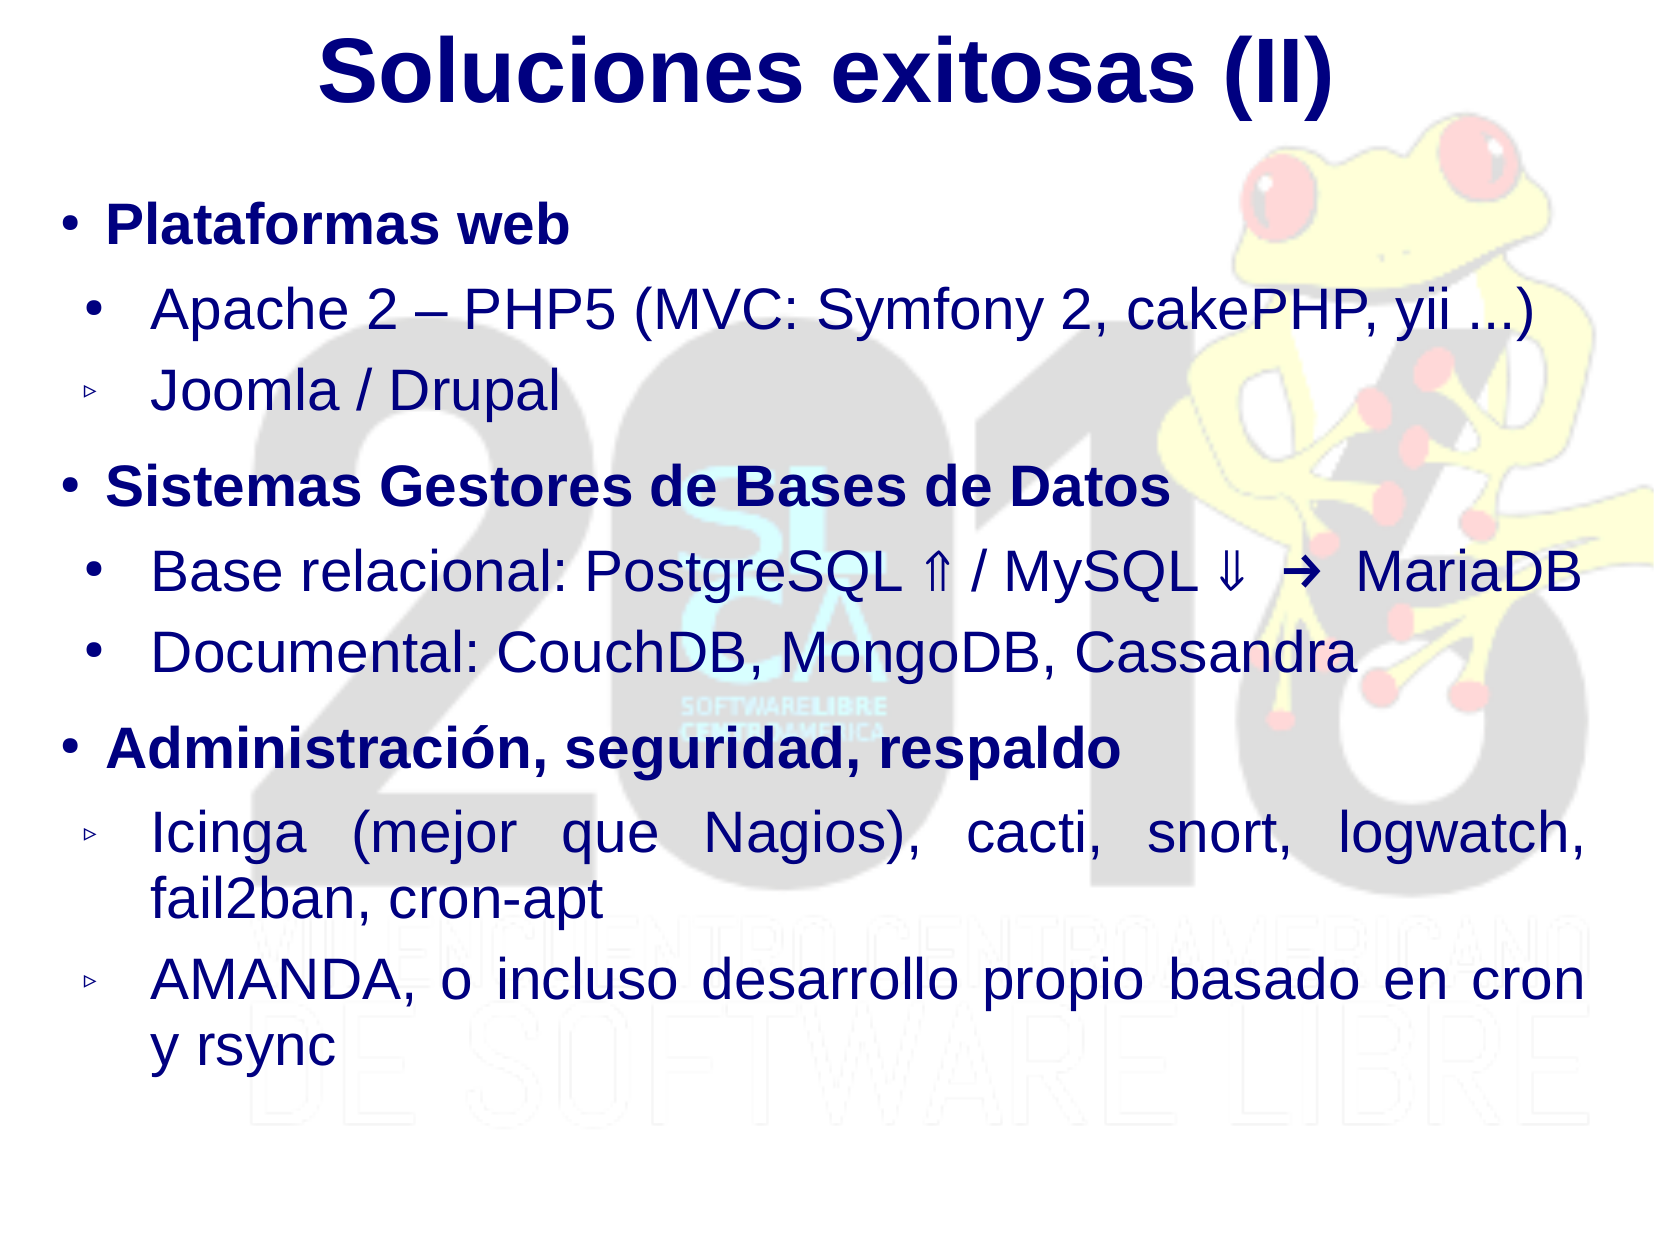

# Soluciones exitosas (II)
Plataformas web
Apache 2 – PHP5 (MVC: Symfony 2, cakePHP, yii ...)
Joomla / Drupal
Sistemas Gestores de Bases de Datos
Base relacional: PostgreSQL Ý / MySQL ß → MariaDB
Documental: CouchDB, MongoDB, Cassandra
Administración, seguridad, respaldo
Icinga (mejor que Nagios), cacti, snort, logwatch, fail2ban, cron-apt
AMANDA, o incluso desarrollo propio basado en cron y rsync